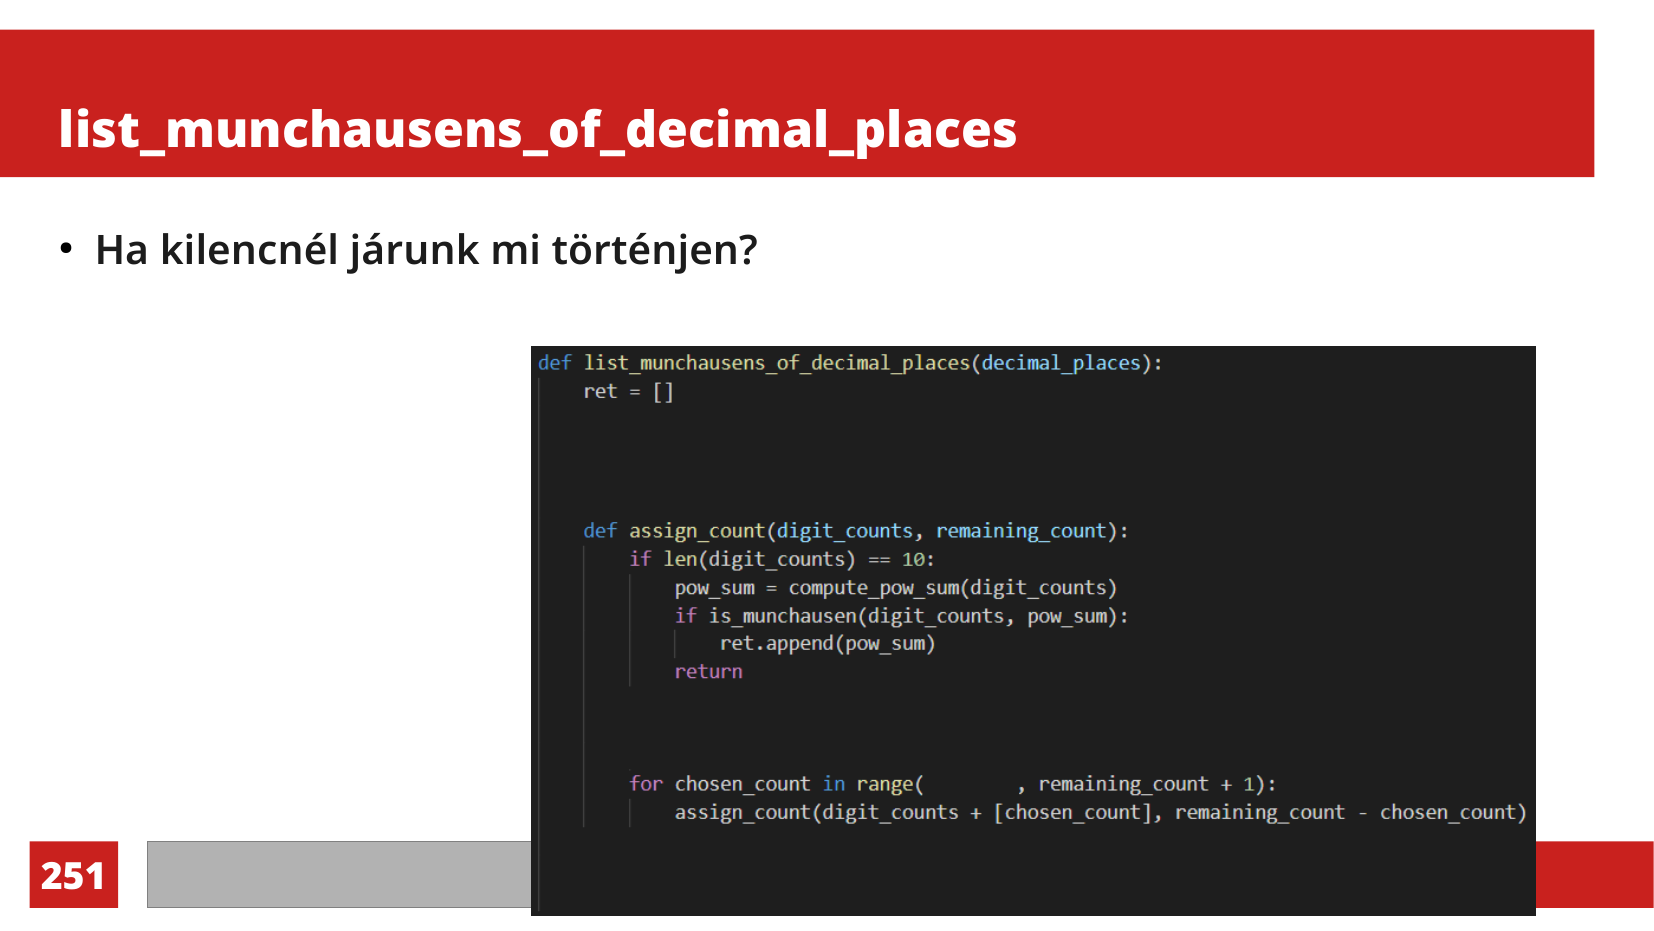

# list_munchausens_of_decimal_places
Ha kilencnél járunk mi történjen?
251